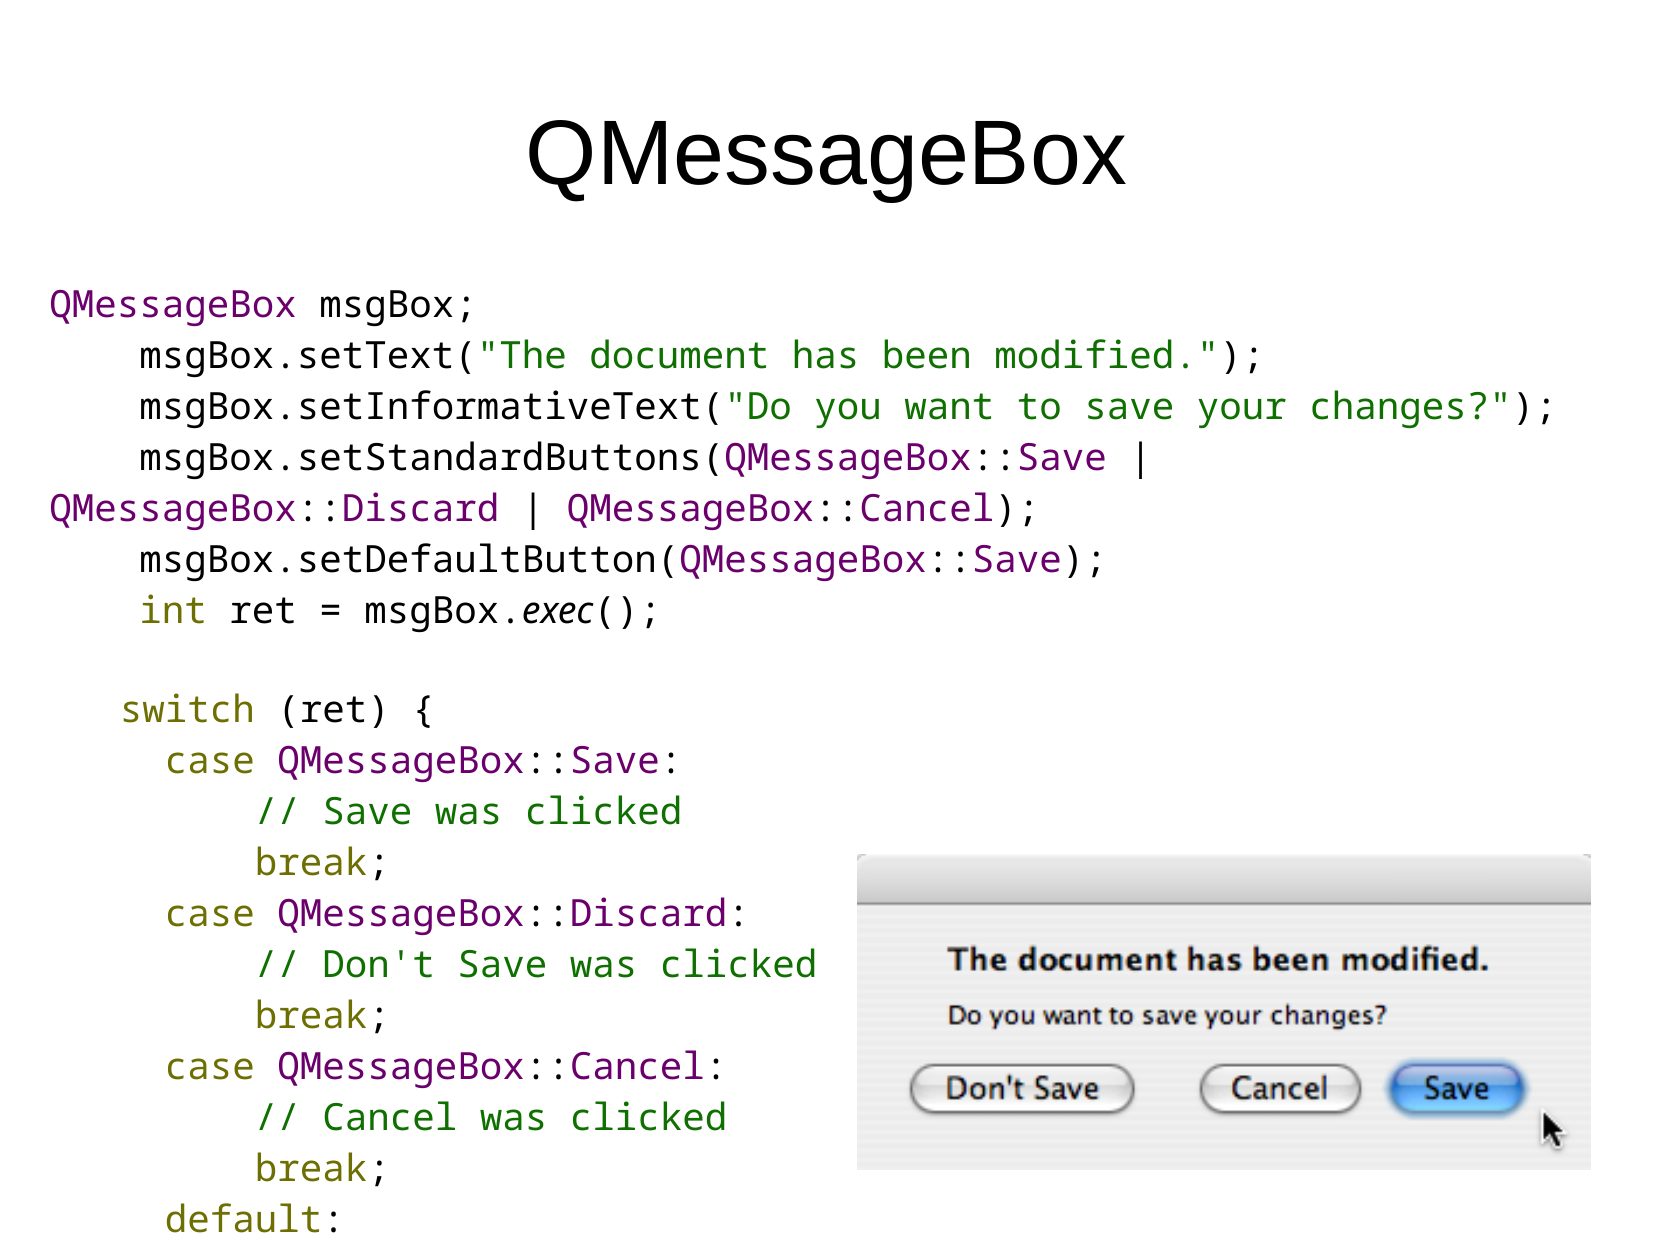

# QMessageBox
QMessageBox msgBox;
 msgBox.setText("The document has been modified.");
 msgBox.setInformativeText("Do you want to save your changes?");
 msgBox.setStandardButtons(QMessageBox::Save | QMessageBox::Discard | QMessageBox::Cancel);
 msgBox.setDefaultButton(QMessageBox::Save);
 int ret = msgBox.exec();
 switch (ret) {
 case QMessageBox::Save:
 // Save was clicked
 break;
 case QMessageBox::Discard:
 // Don't Save was clicked
 break;
 case QMessageBox::Cancel:
 // Cancel was clicked
 break;
 default:
 // should never be reached
 break;
 }